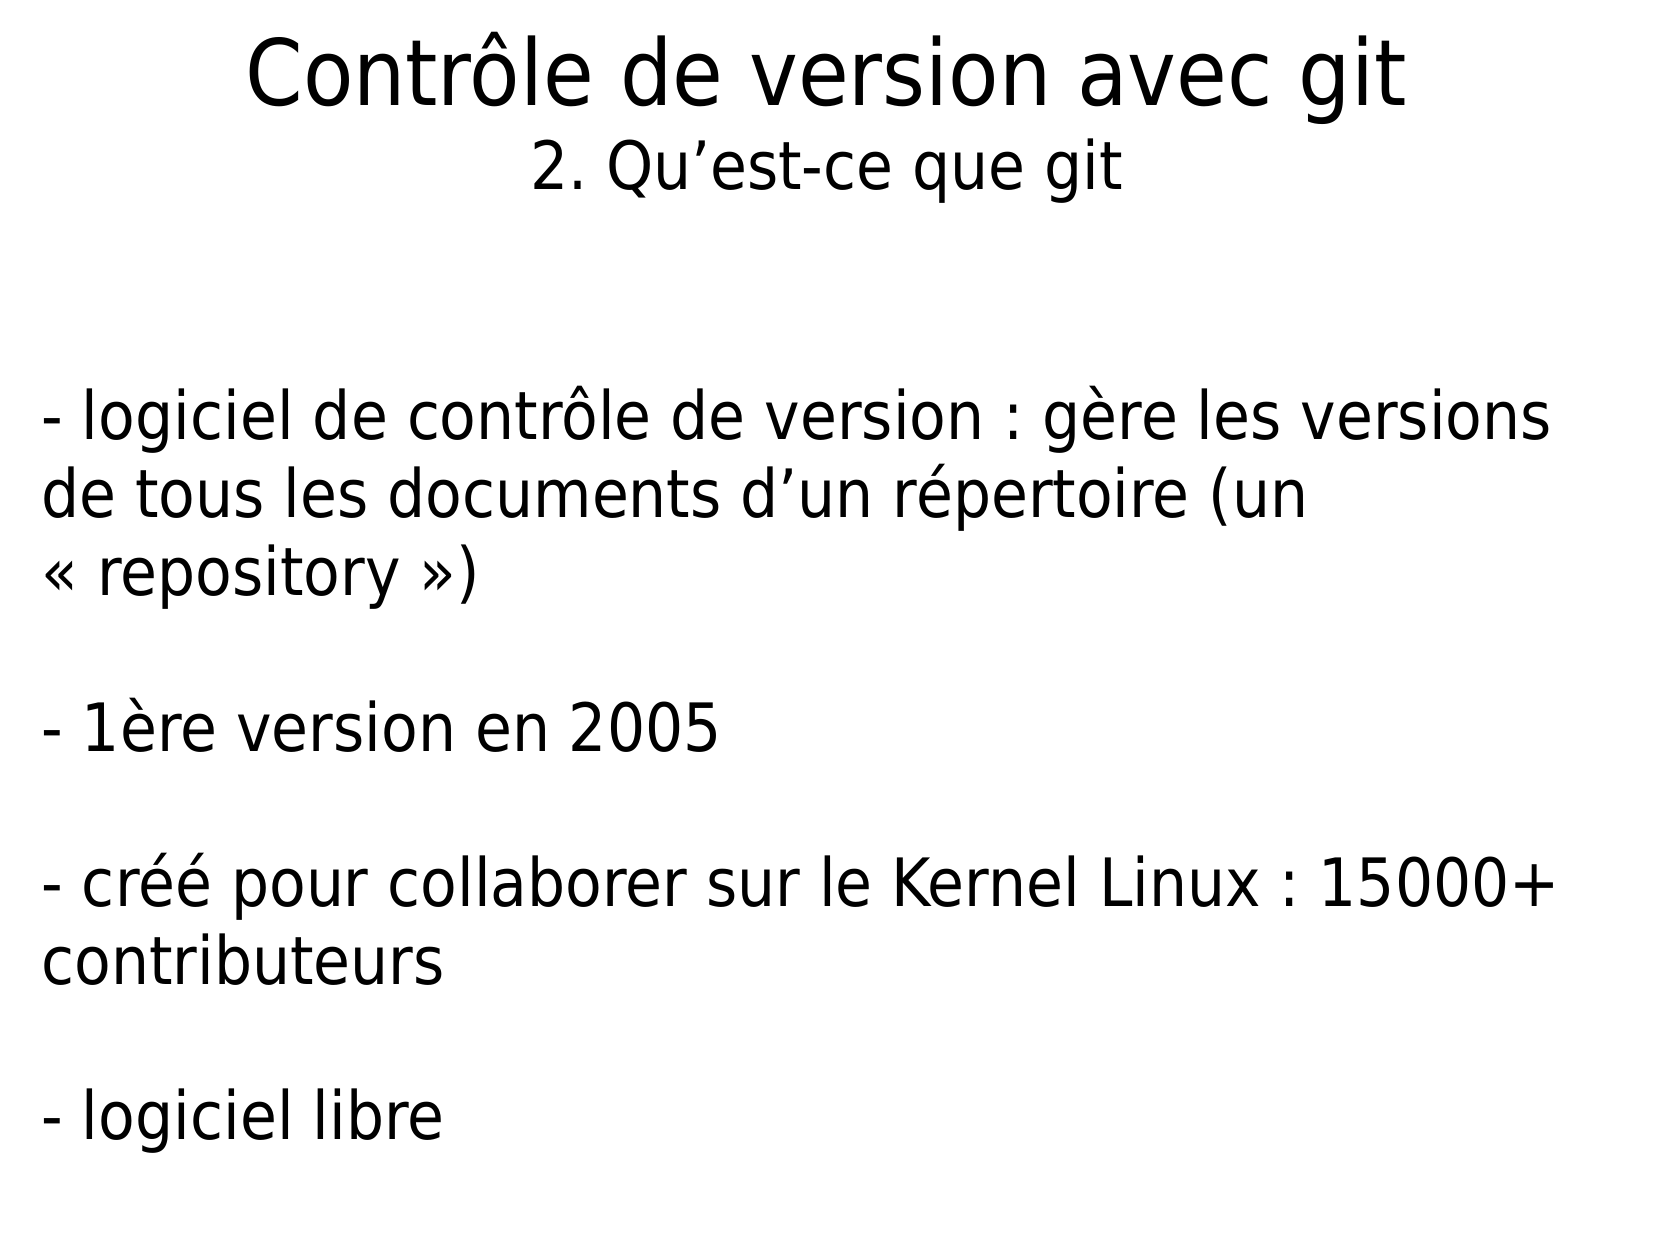

# Contrôle de version avec git 2. Qu’est-ce que git
- logiciel de contrôle de version : gère les versions de tous les documents d’un répertoire (un « repository »)
- 1ère version en 2005
- créé pour collaborer sur le Kernel Linux : 15000+ contributeurs
- logiciel libre